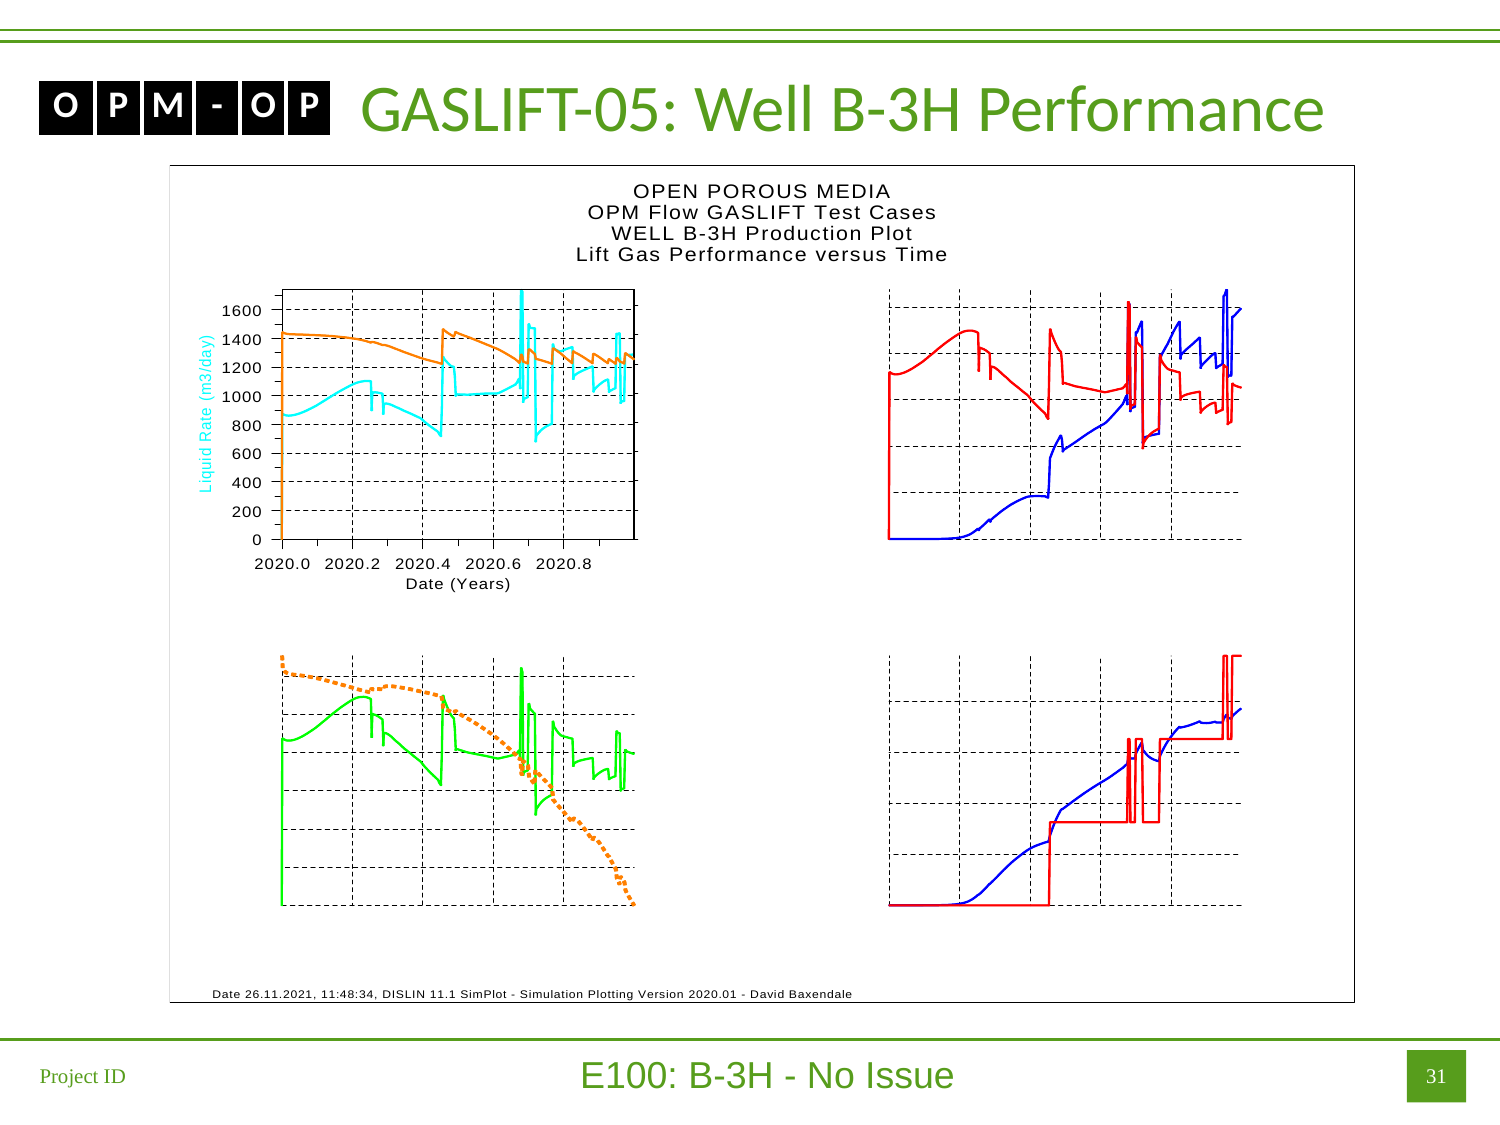

# GASLIFT-05: Well B-3H Performance
E100: B-3H - No Issue
Project ID
31